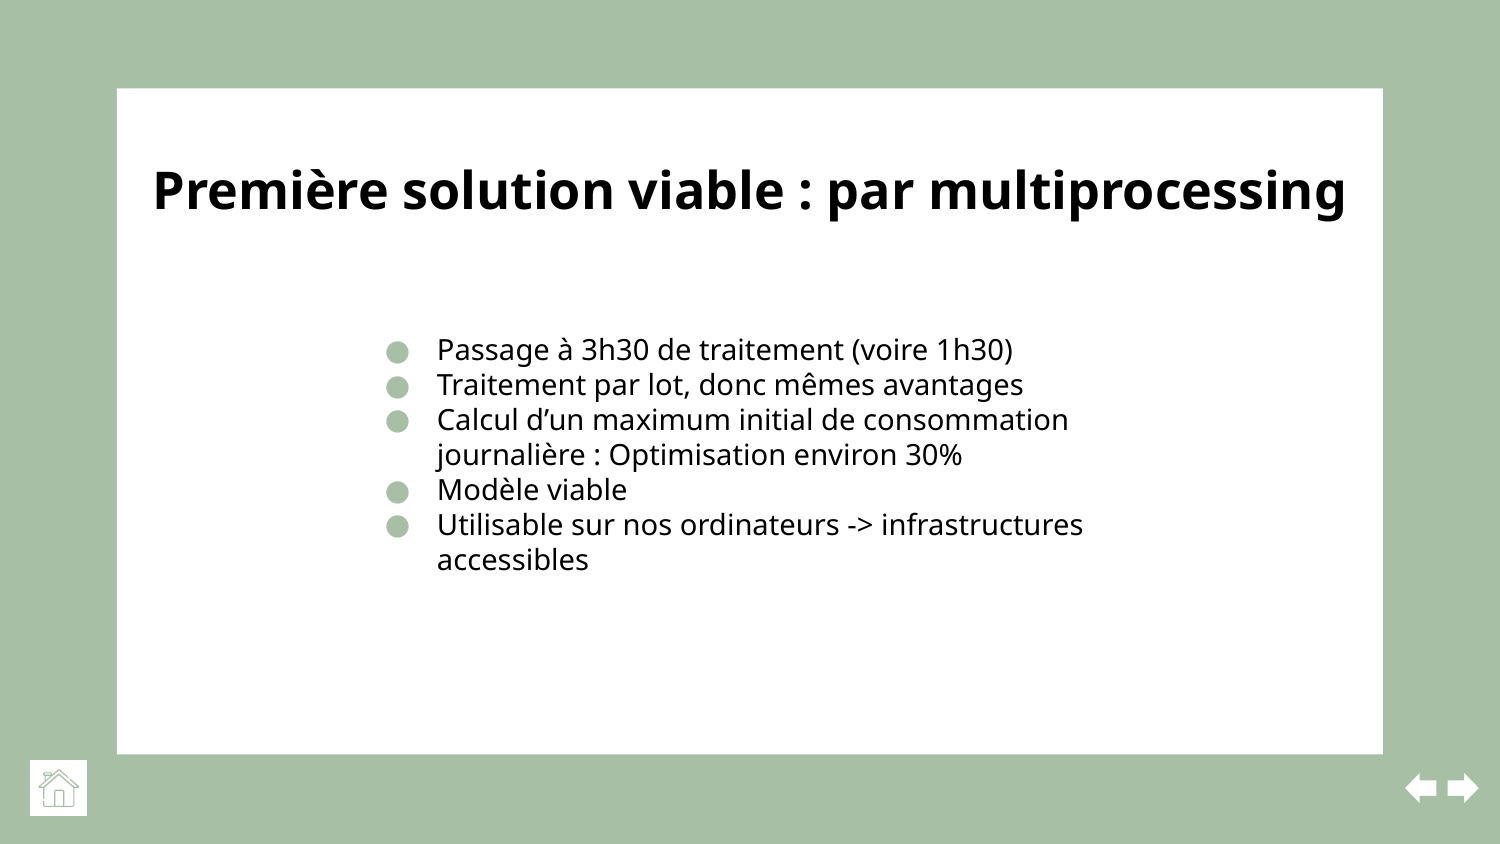

# Première solution viable : par multiprocessing
Passage à 3h30 de traitement (voire 1h30)
Traitement par lot, donc mêmes avantages
Calcul d’un maximum initial de consommation journalière : Optimisation environ 30%
Modèle viable
Utilisable sur nos ordinateurs -> infrastructures accessibles